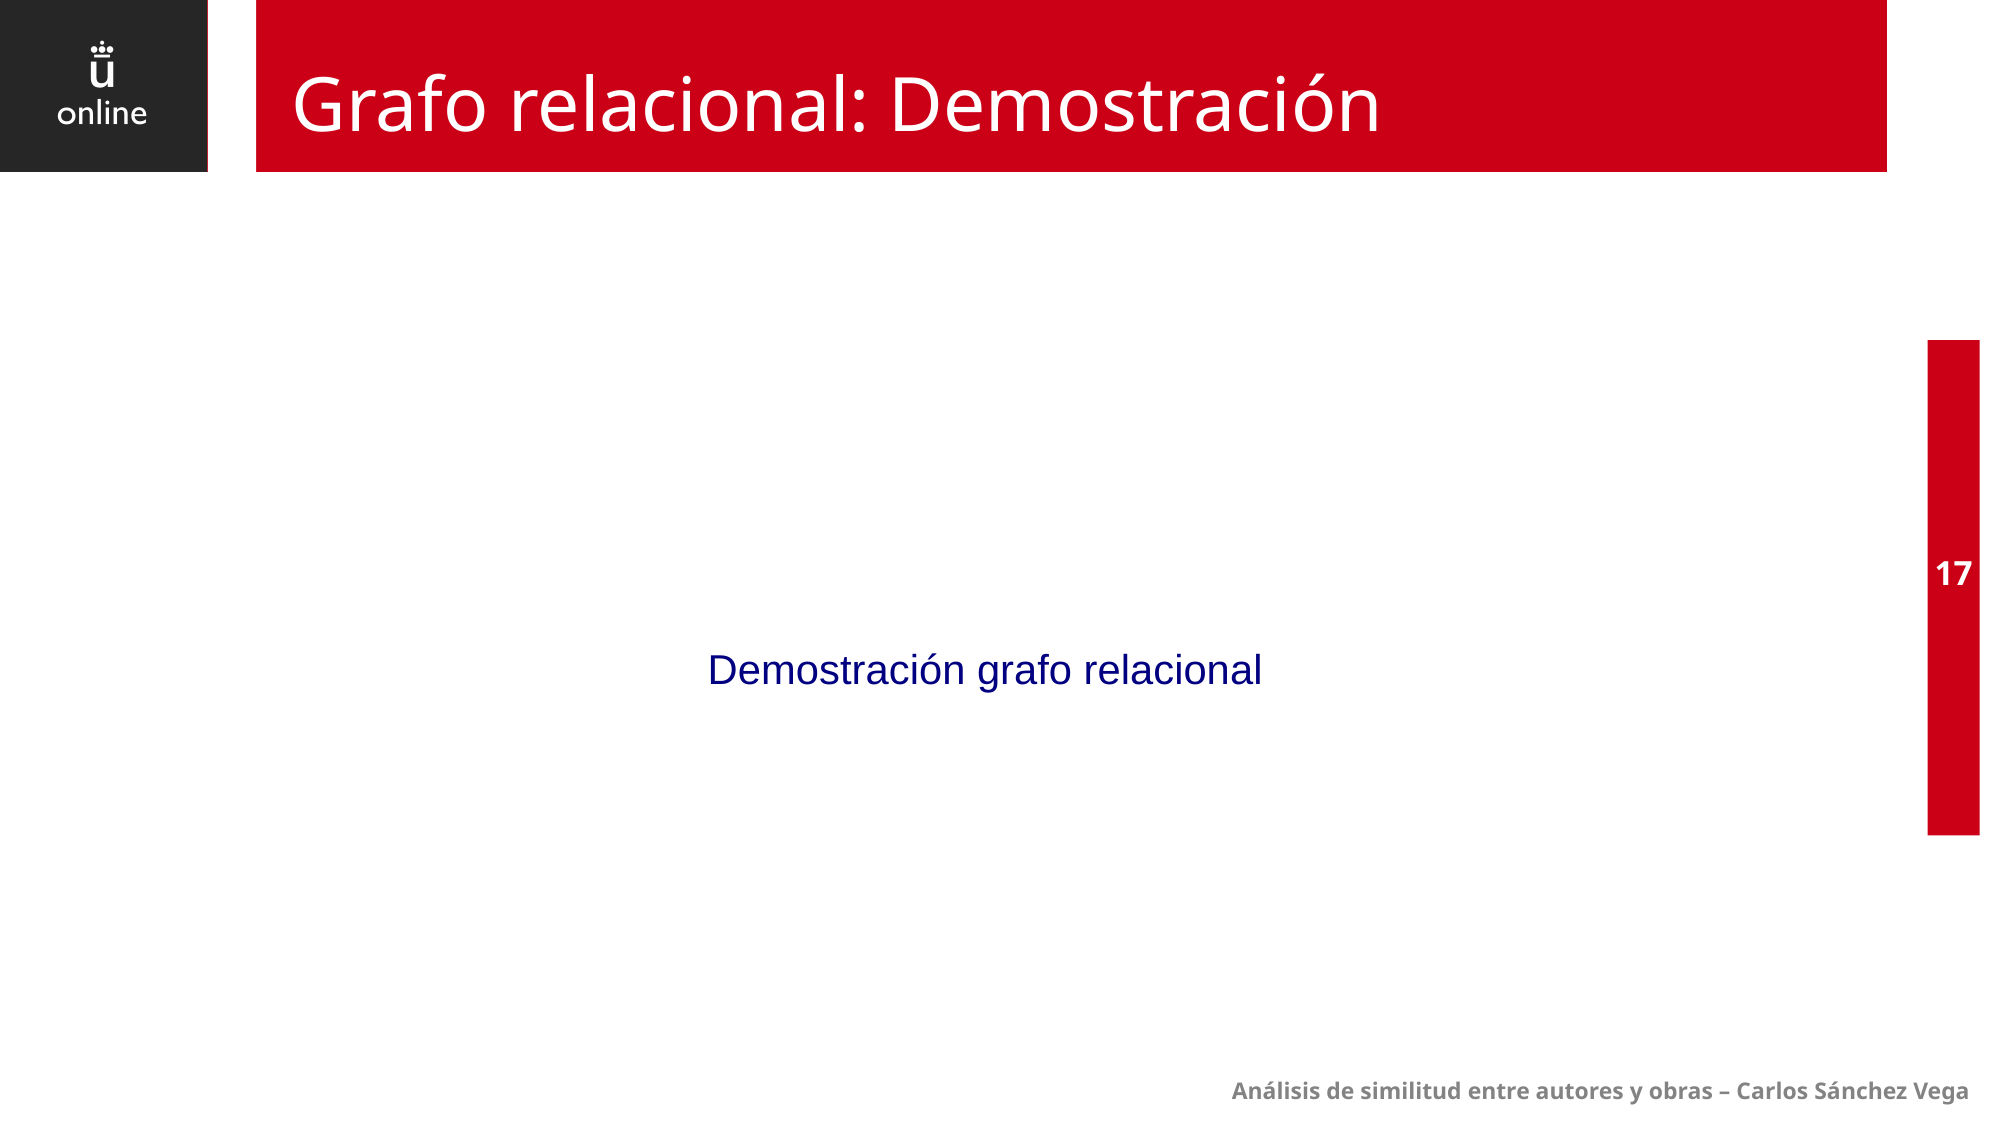

# Grafo relacional: Demostración
Demostración grafo relacional
Análisis de similitud entre autores y obras – Carlos Sánchez Vega